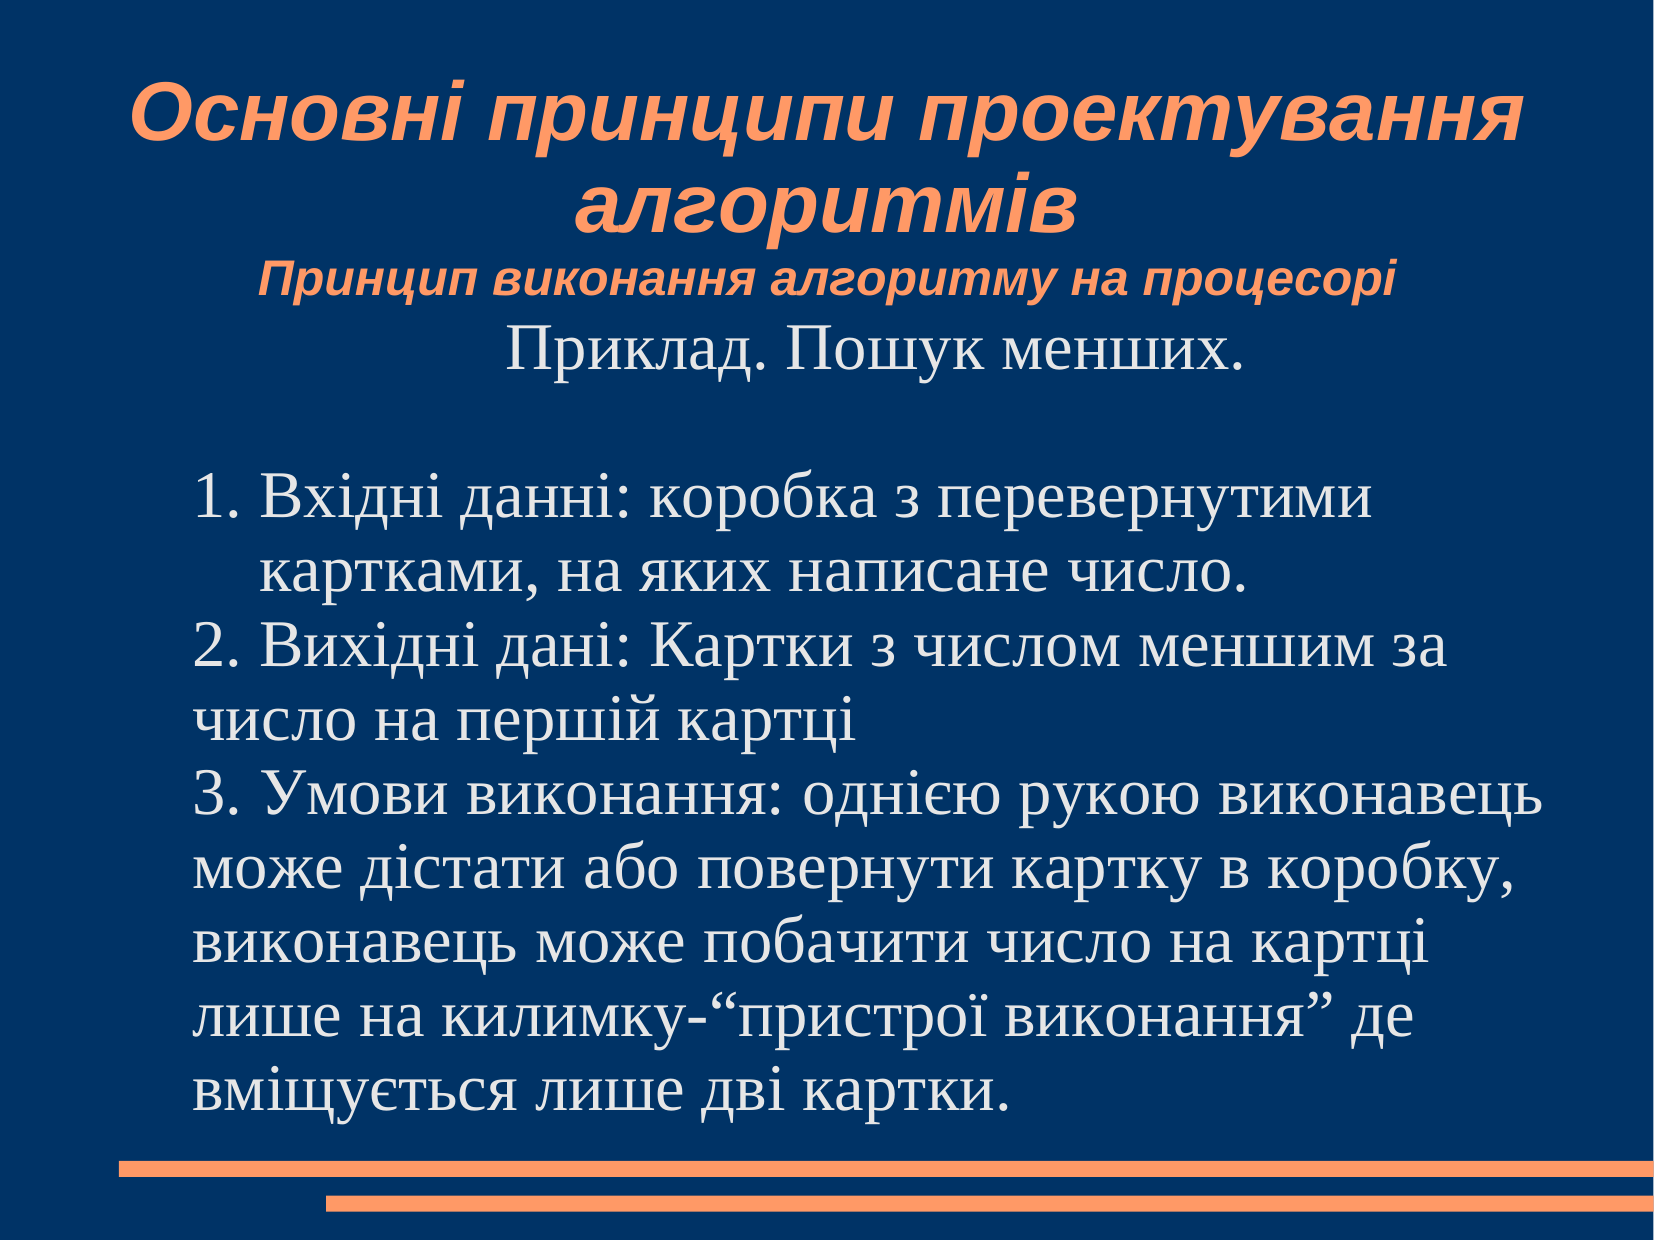

Основні принципи проектування алгоритмів
Принцип виконання алгоритму на процесорі
# Приклад. Пошук менших.
1. Вхідні данні: коробка з перевернутими
 картками, на яких написане число.
2. Вихідні дані: Картки з числом меншим за число на першій картці
3. Умови виконання: однією рукою виконавець може дістати або повернути картку в коробку, виконавець може побачити число на картці лише на килимку-“пристрої виконання” де вміщується лише дві картки.